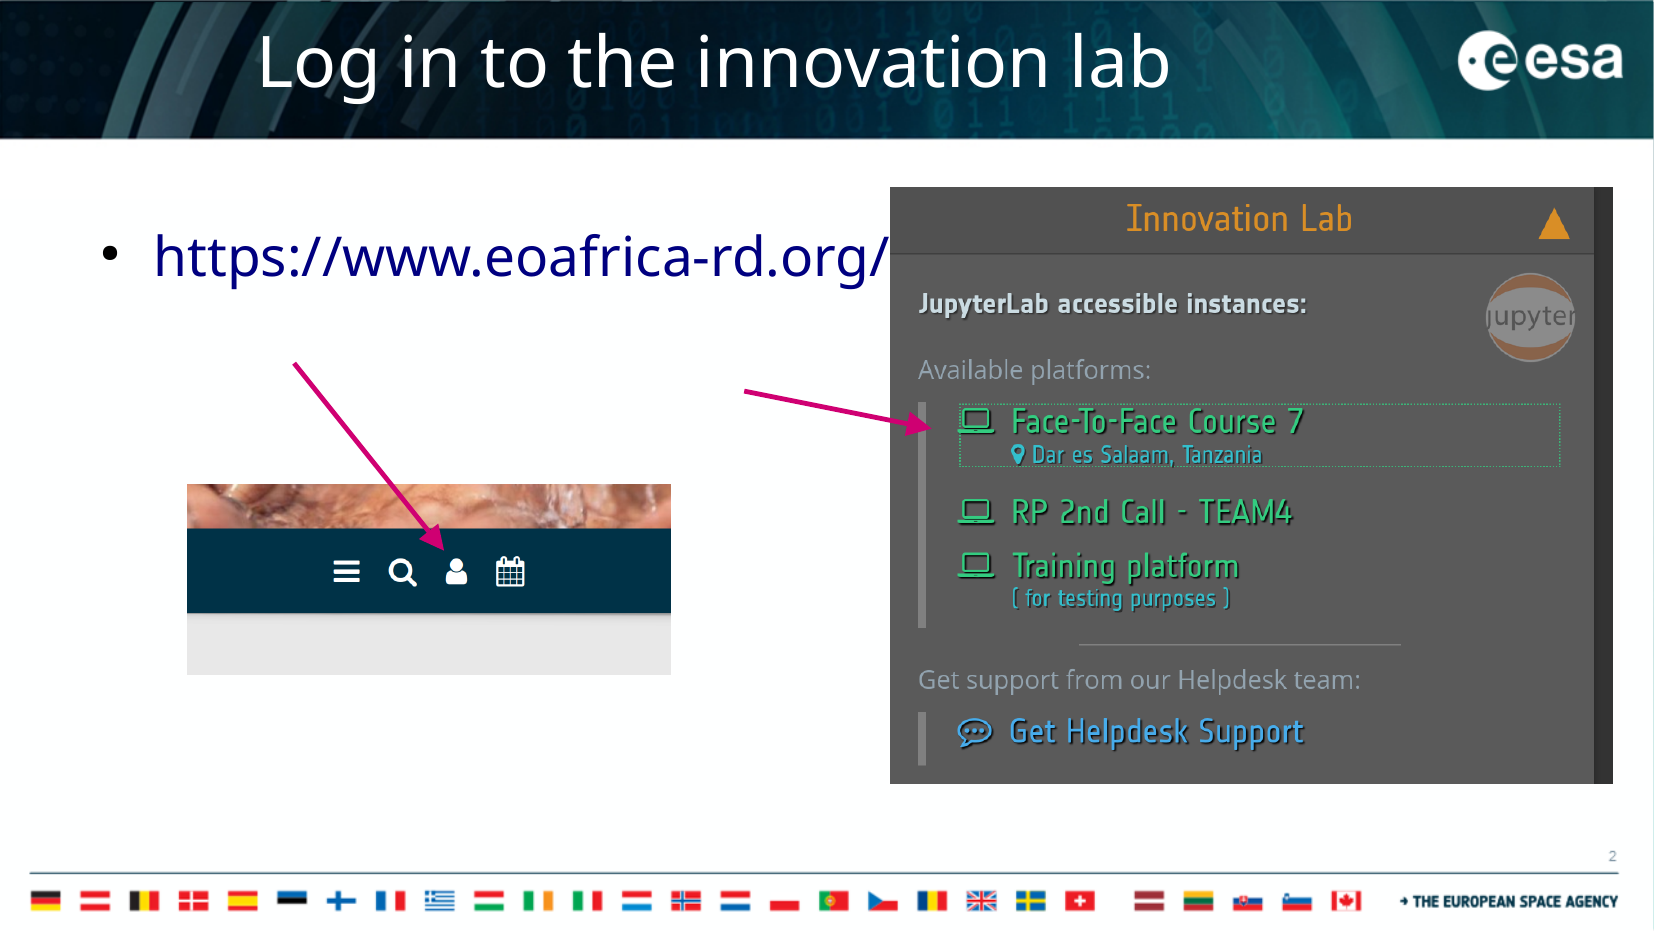

# Log in to the innovation lab
https://www.eoafrica-rd.org/